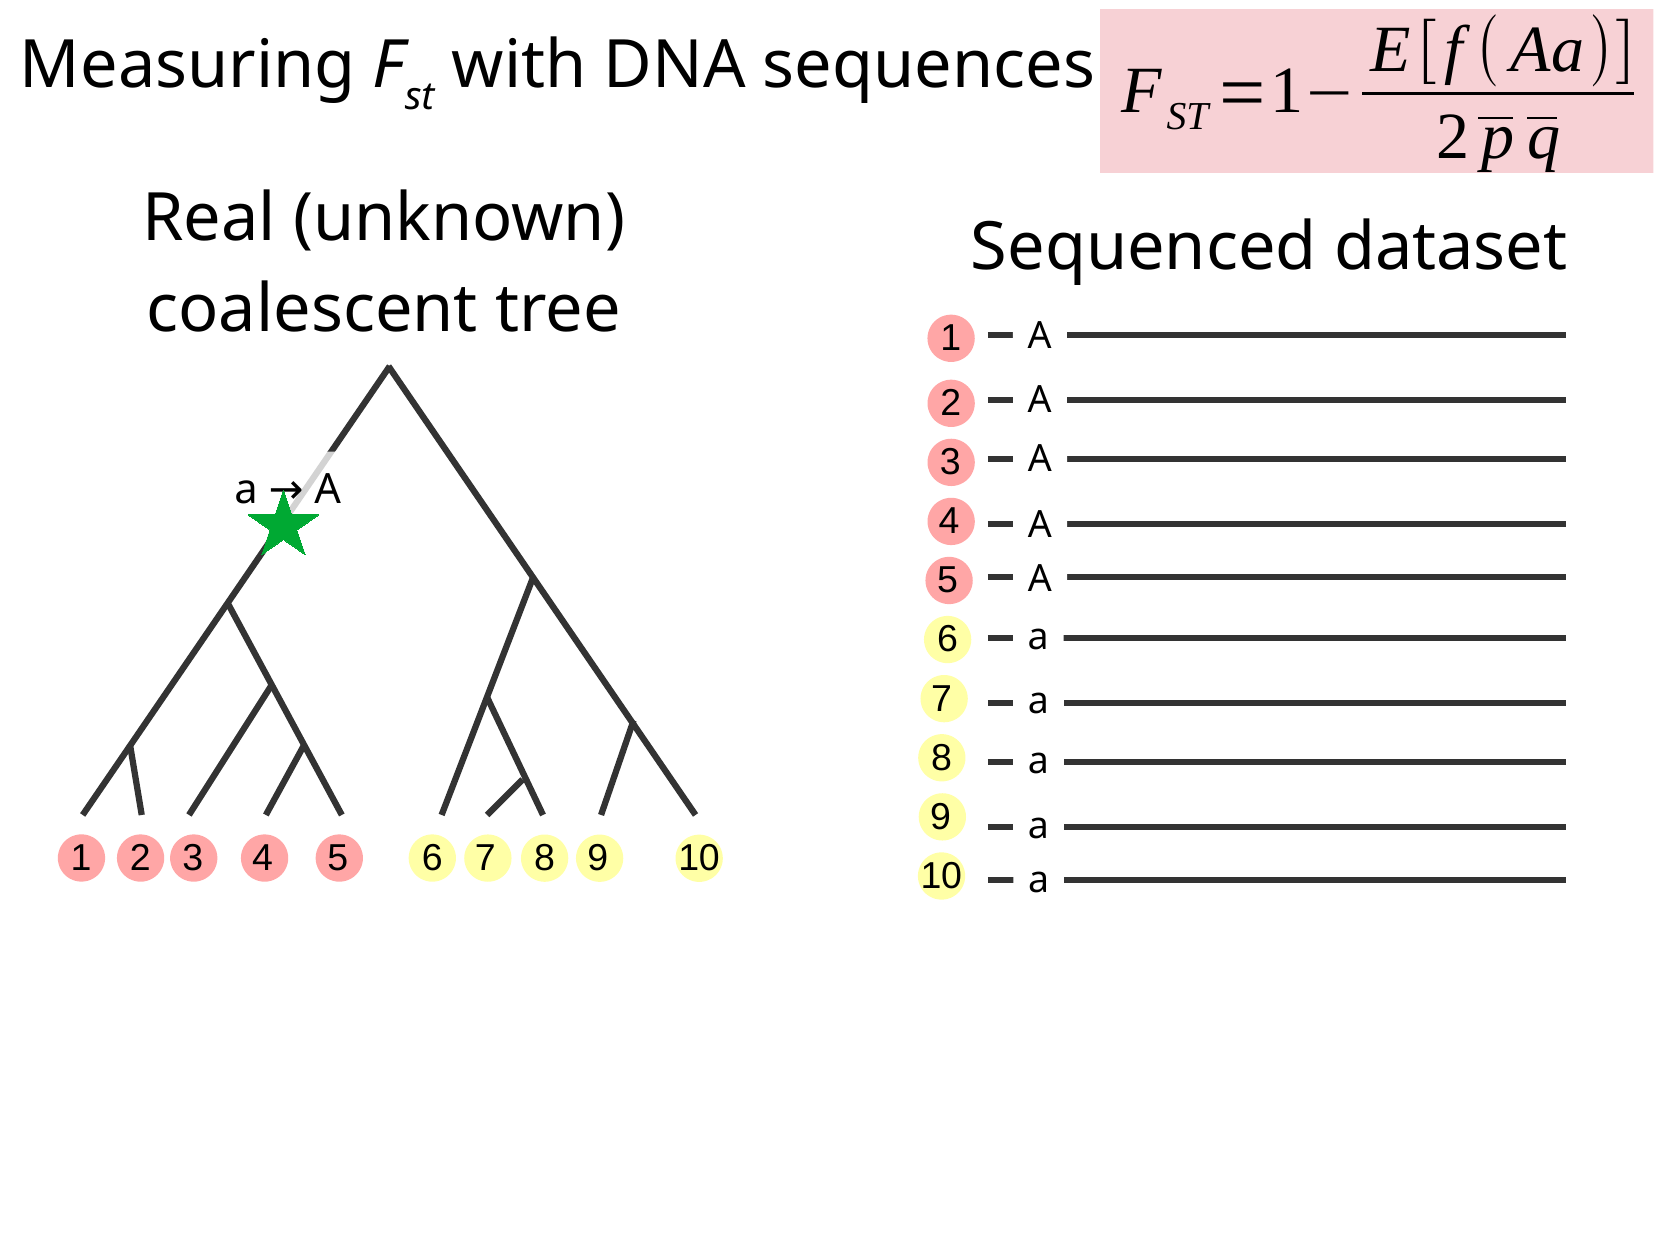

Measuring Fst with DNA sequences
Real (unknown)
coalescent tree
Sequenced dataset
A
1
A
2
A
3
a → A
A
4
A
5
a
6
a
7
a
8
9
a
1
2
3
4
5
6
7
8
9
10
a
10